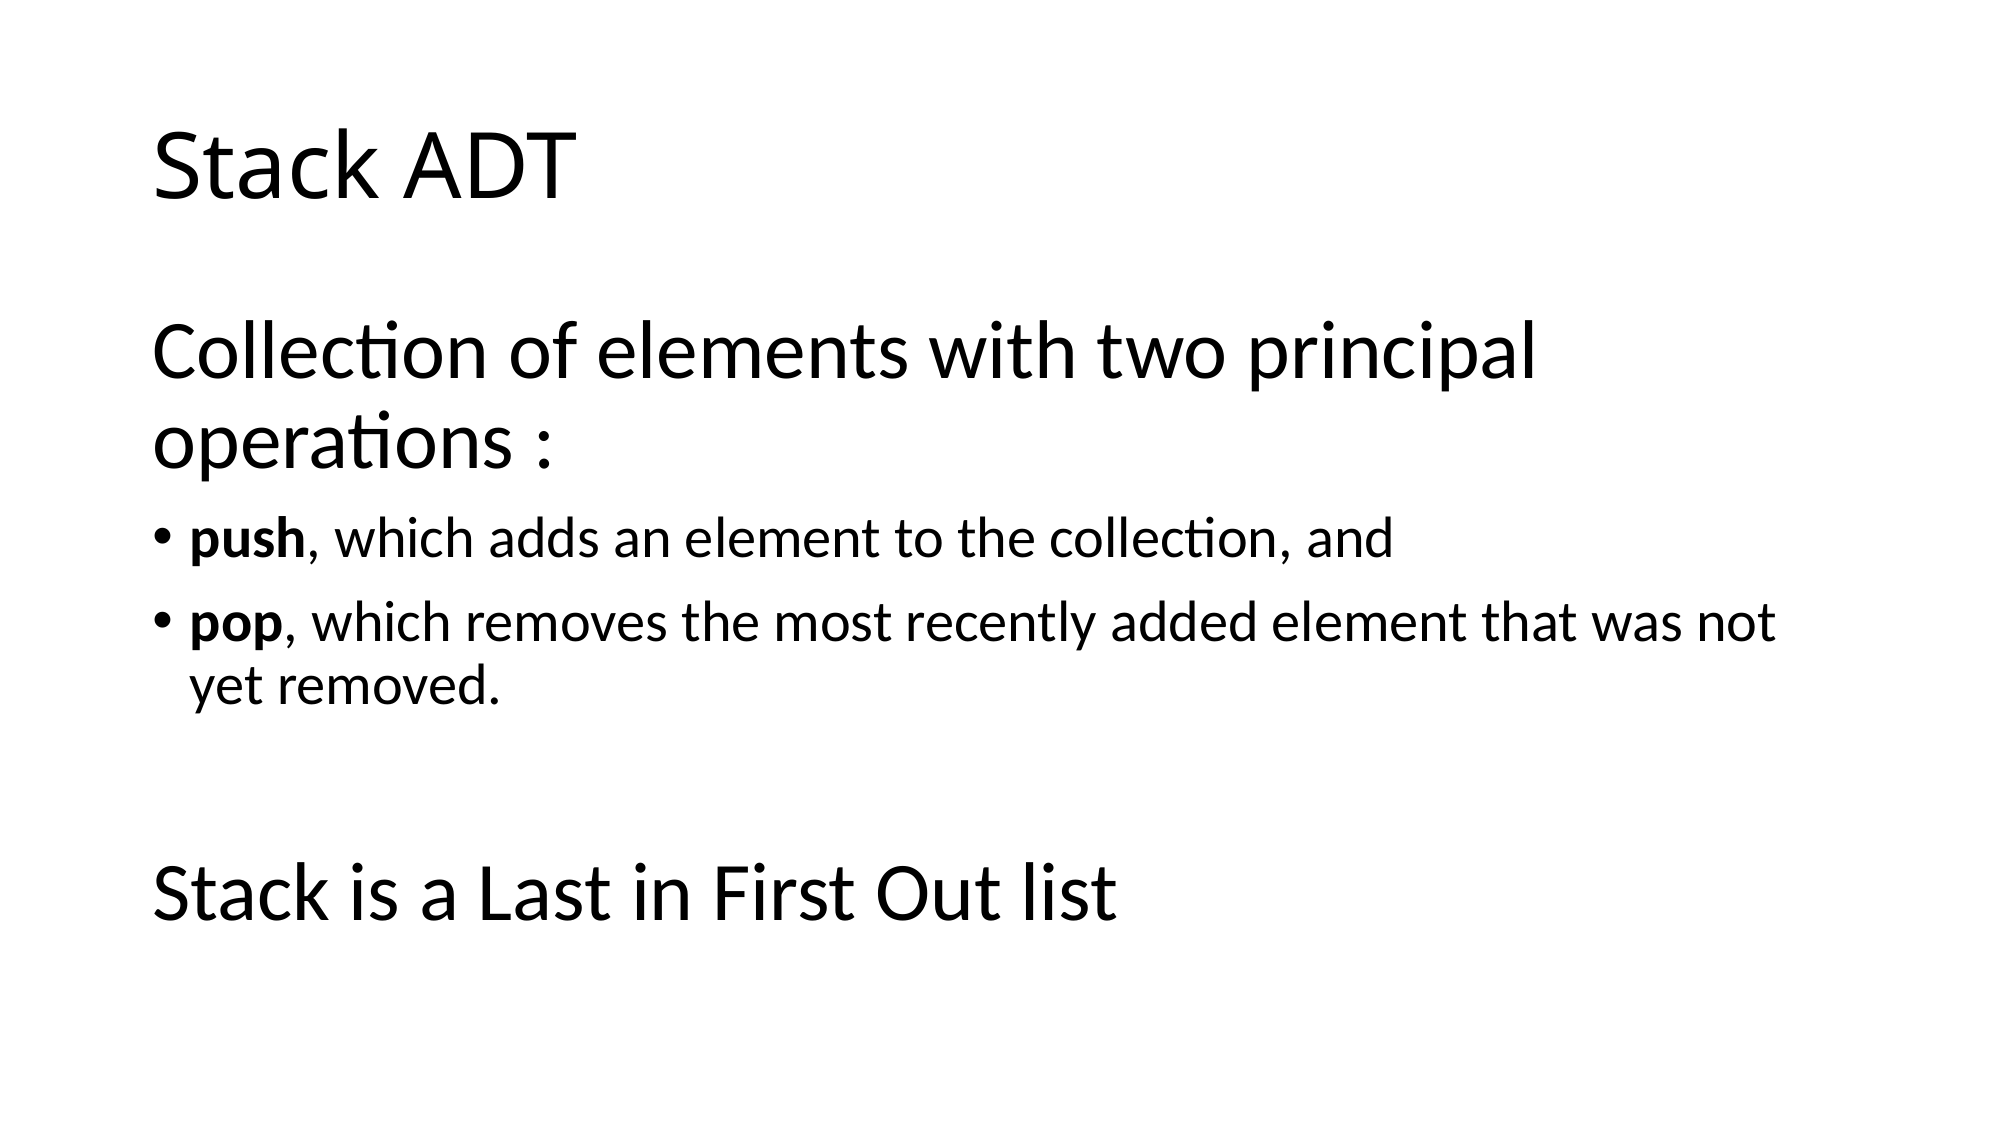

# Stack ADT
Collection of elements with two principal operations :
push, which adds an element to the collection, and
pop, which removes the most recently added element that was not yet removed.
Stack is a Last in First Out list